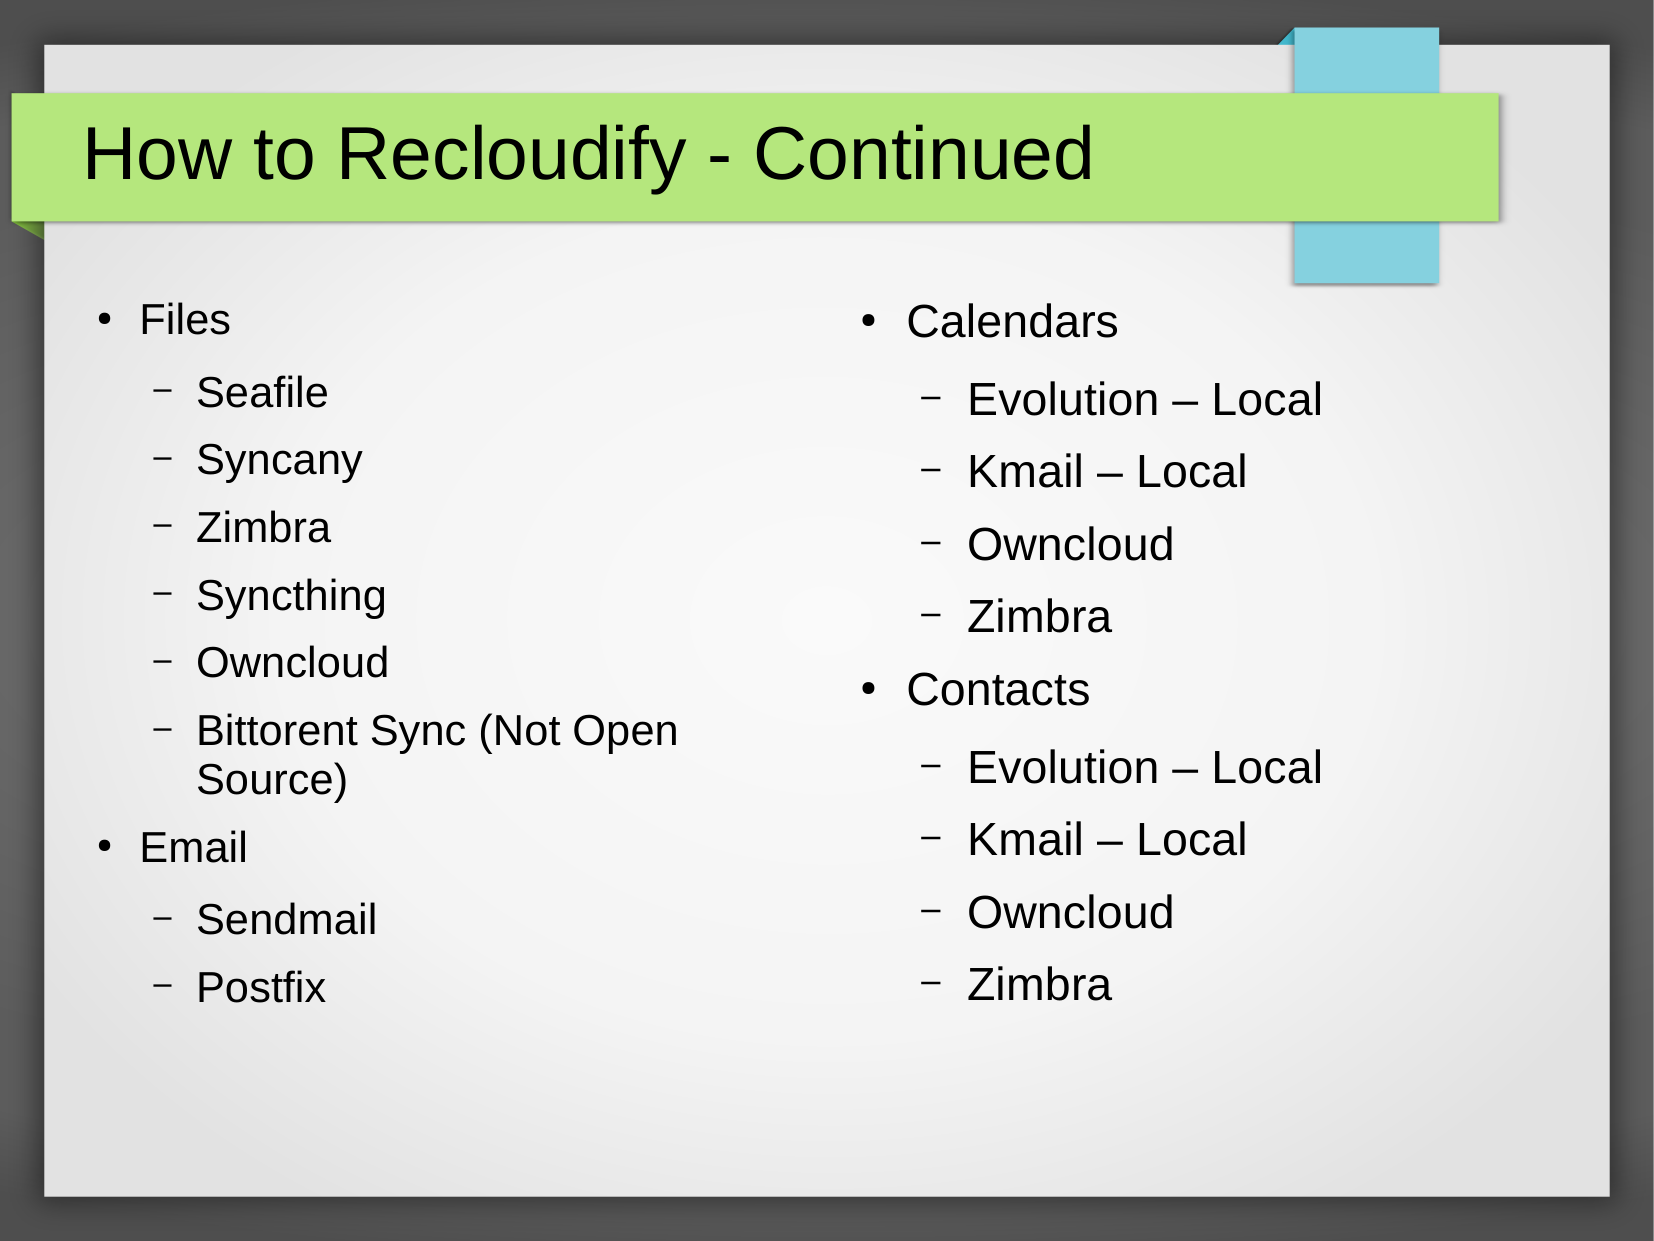

# How to Recloudify - Continued
Files
Seafile
Syncany
Zimbra
Syncthing
Owncloud
Bittorent Sync (Not Open Source)
Email
Sendmail
Postfix
Calendars
Evolution – Local
Kmail – Local
Owncloud
Zimbra
Contacts
Evolution – Local
Kmail – Local
Owncloud
Zimbra